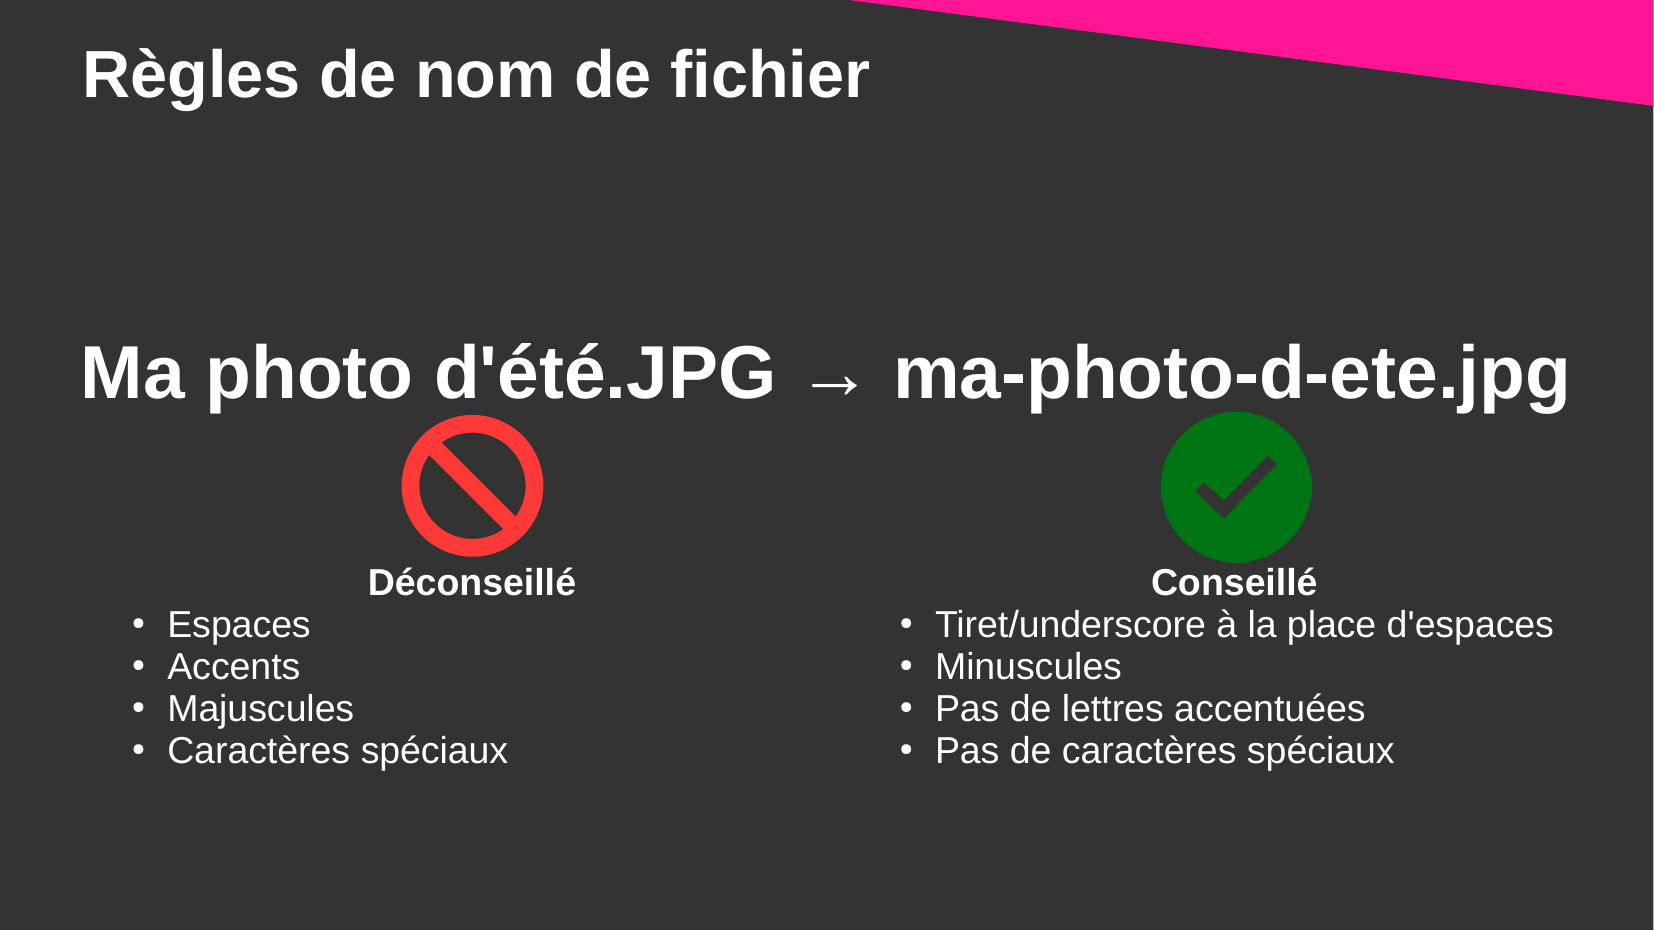

# Règles de nom de fichier
Ma photo d'été.JPG → ma-photo-d-ete.jpg
Déconseillé
Espaces
Accents
Majuscules
Caractères spéciaux
Conseillé
Tiret/underscore à la place d'espaces
Minuscules
Pas de lettres accentuées
Pas de caractères spéciaux